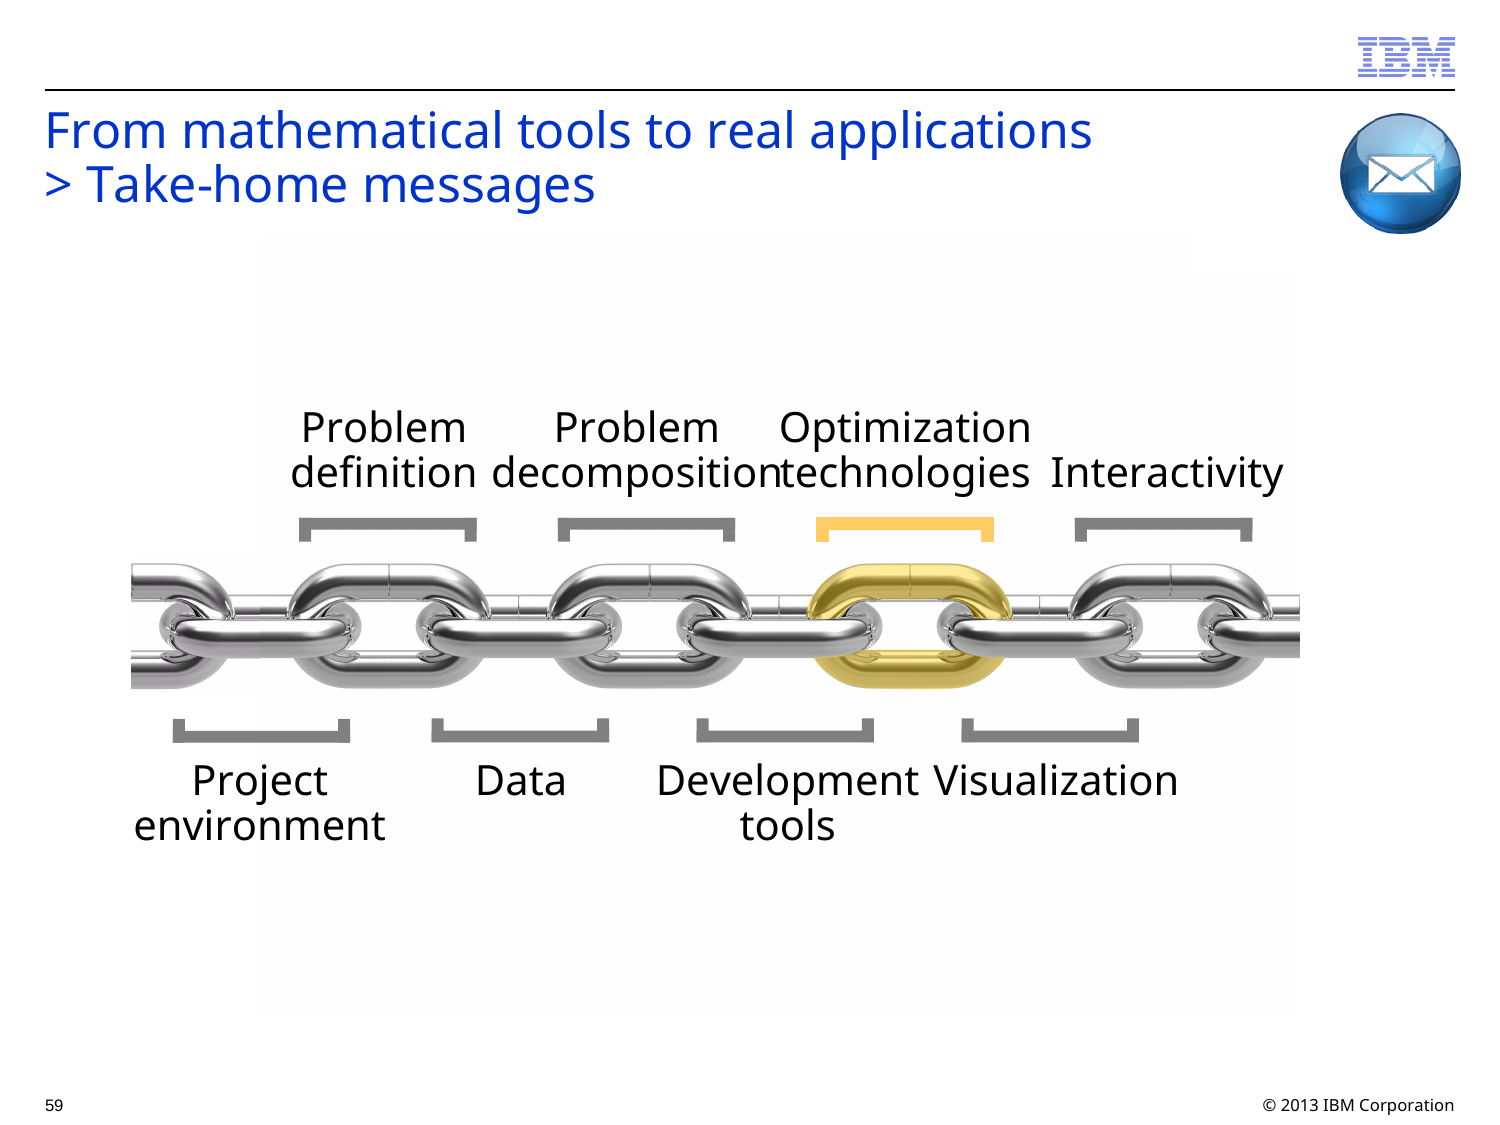

# From mathematical tools to real applications > Take-home messages
Problem
definition
Problem
decomposition
Optimization
technologies
Interactivity
Project
environment
Data
Development
tools
Visualization
59